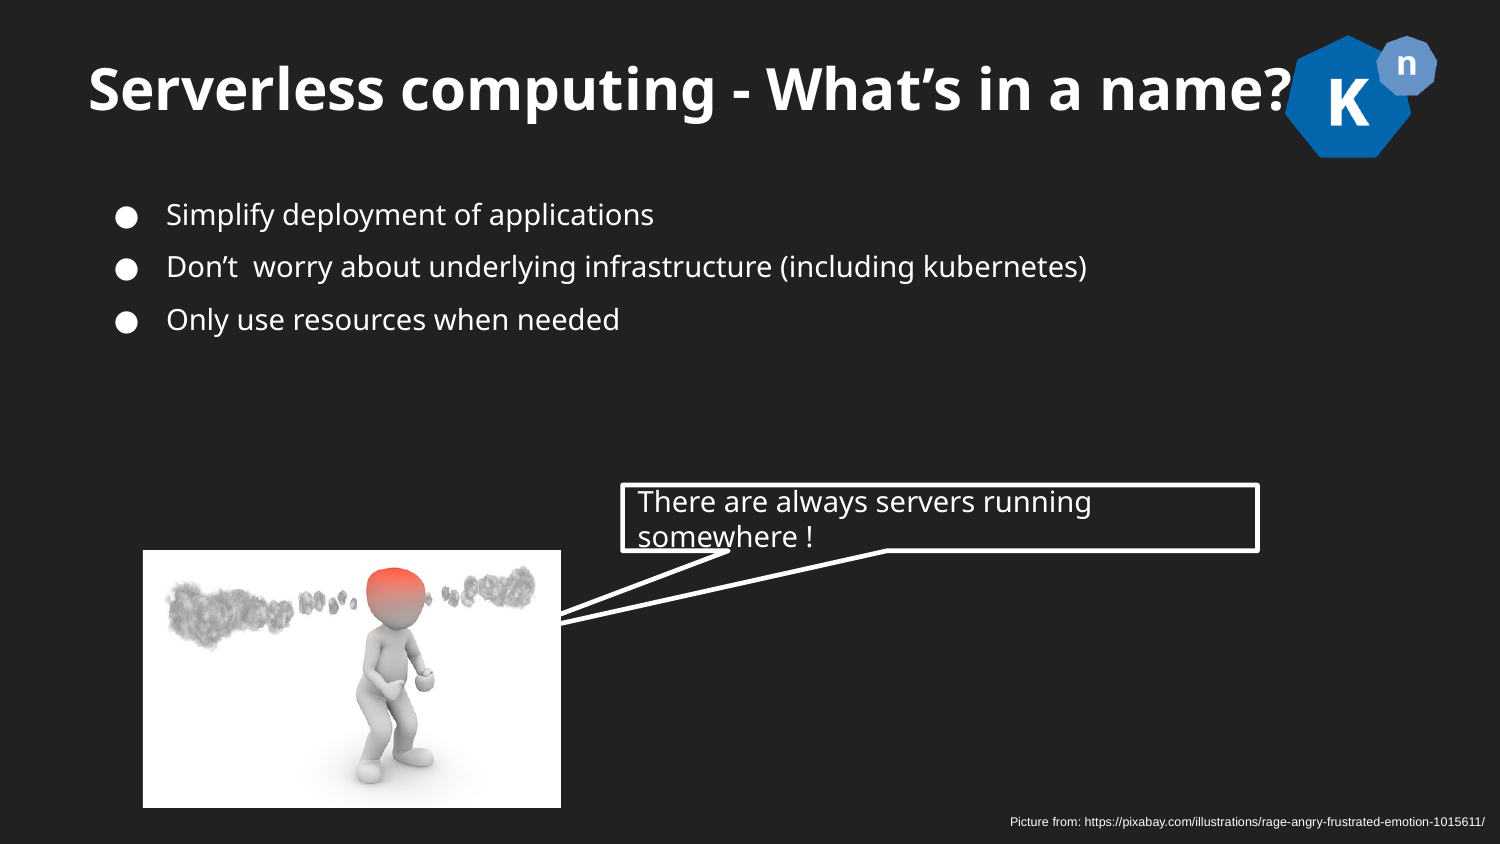

Serverless computing - What’s in a name?
Simplify deployment of applications
Don’t worry about underlying infrastructure (including kubernetes)
Only use resources when needed
There are always servers running somewhere !
Picture from: https://pixabay.com/illustrations/rage-angry-frustrated-emotion-1015611/